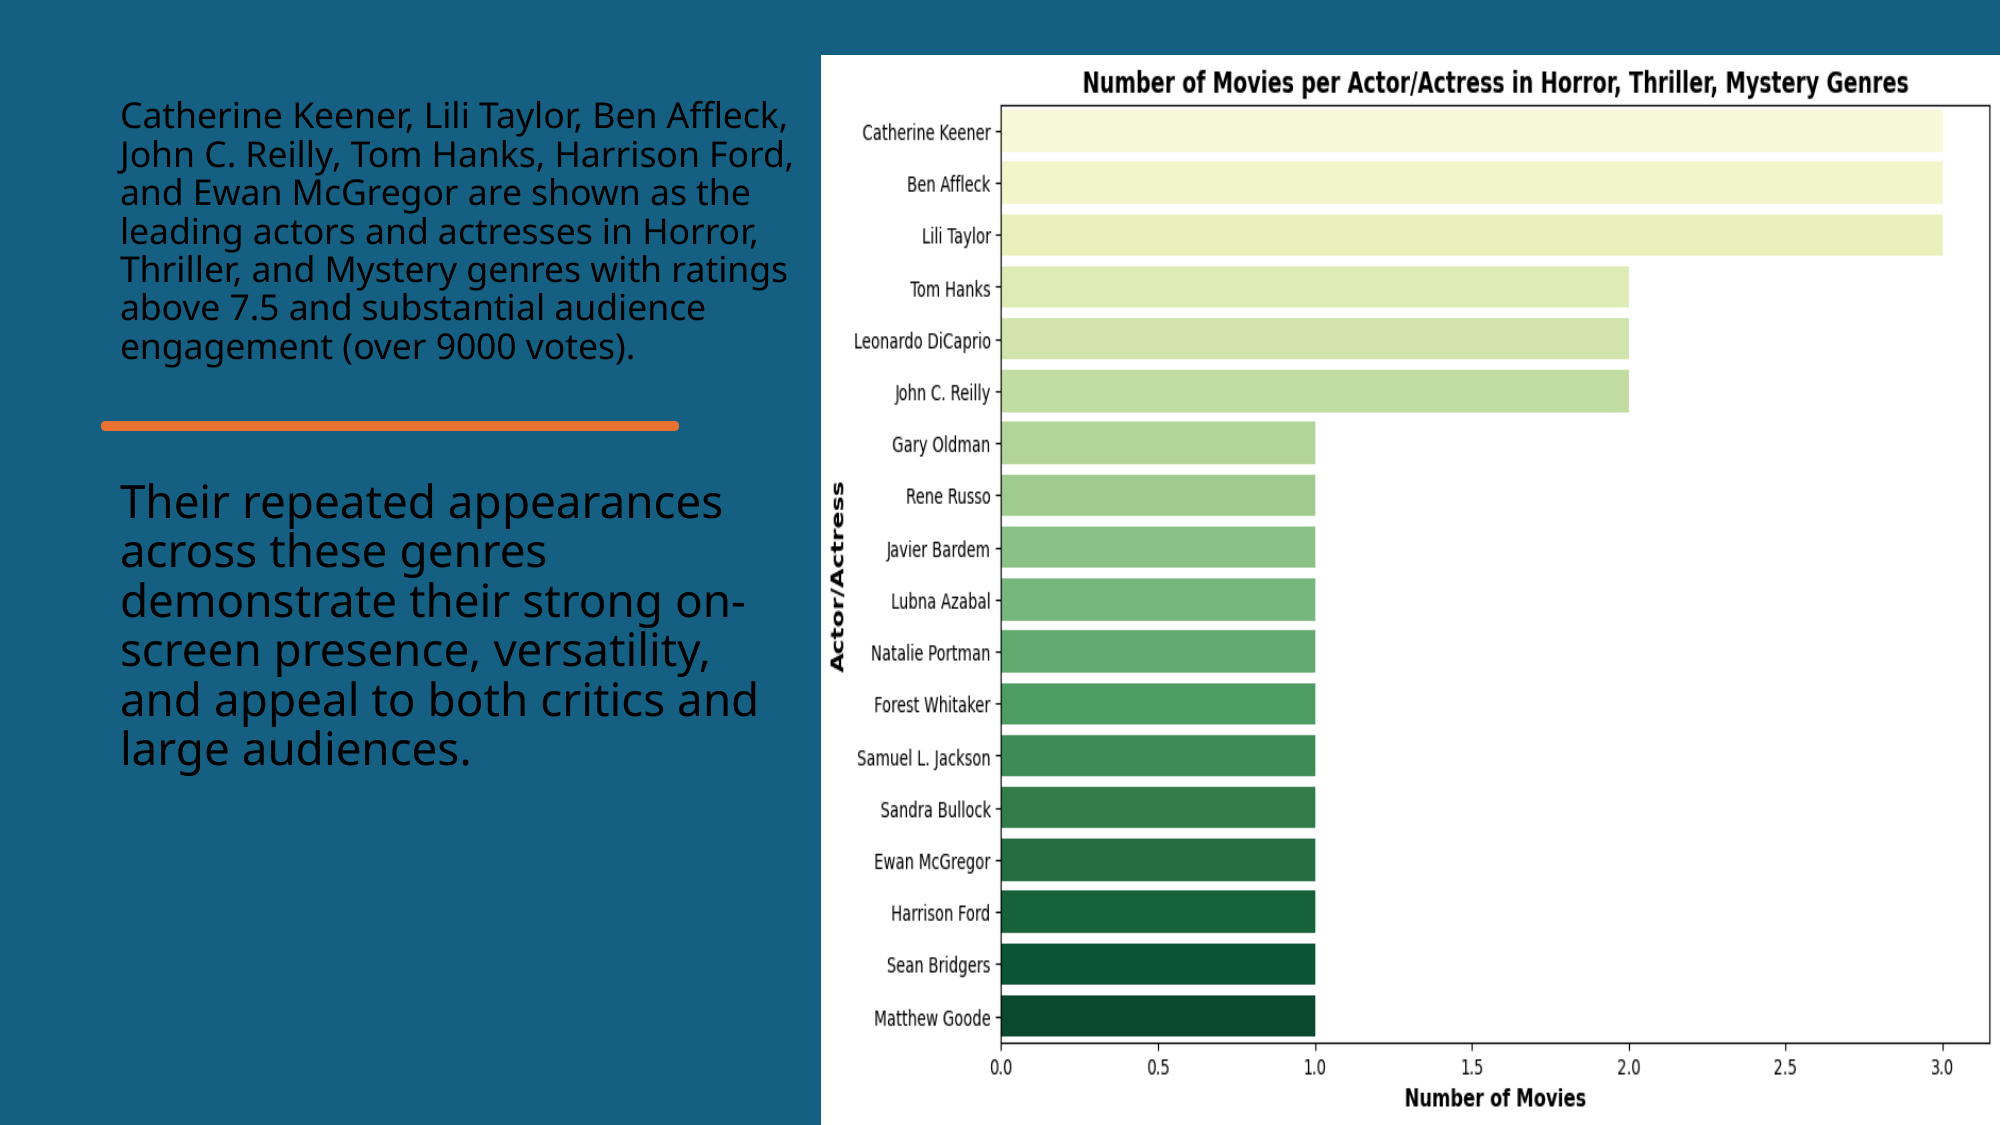

# Catherine Keener, Lili Taylor, Ben Affleck, John C. Reilly, Tom Hanks, Harrison Ford, and Ewan McGregor are shown as the leading actors and actresses in Horror, Thriller, and Mystery genres with ratings above 7.5 and substantial audience engagement (over 9000 votes).
Their repeated appearances across these genres demonstrate their strong on-screen presence, versatility, and appeal to both critics and large audiences.